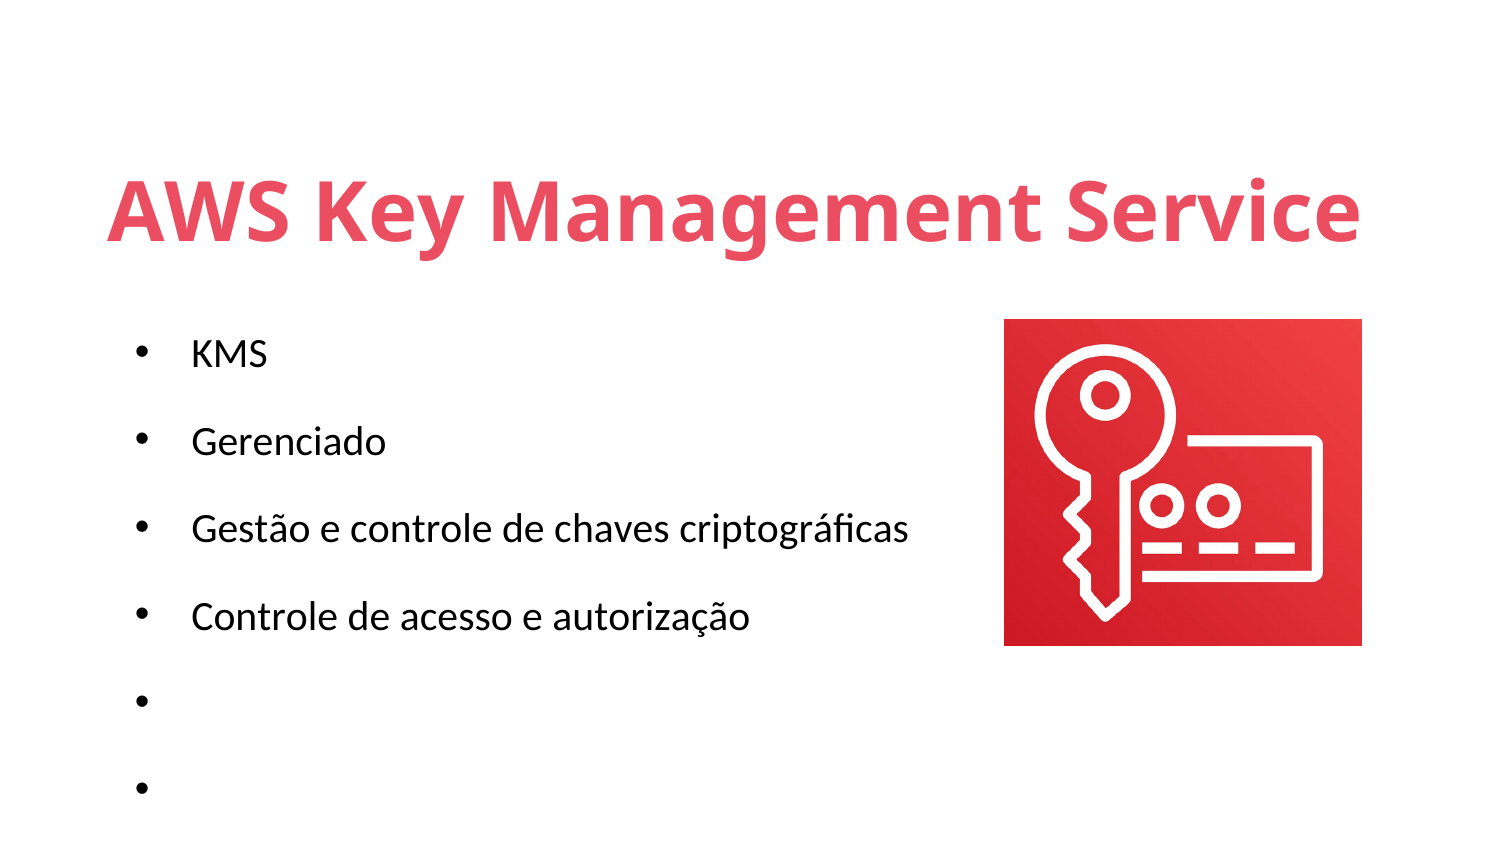

AWS Key Management Service
KMS
Gerenciado
Gestão e controle de chaves criptográficas
Controle de acesso e autorização